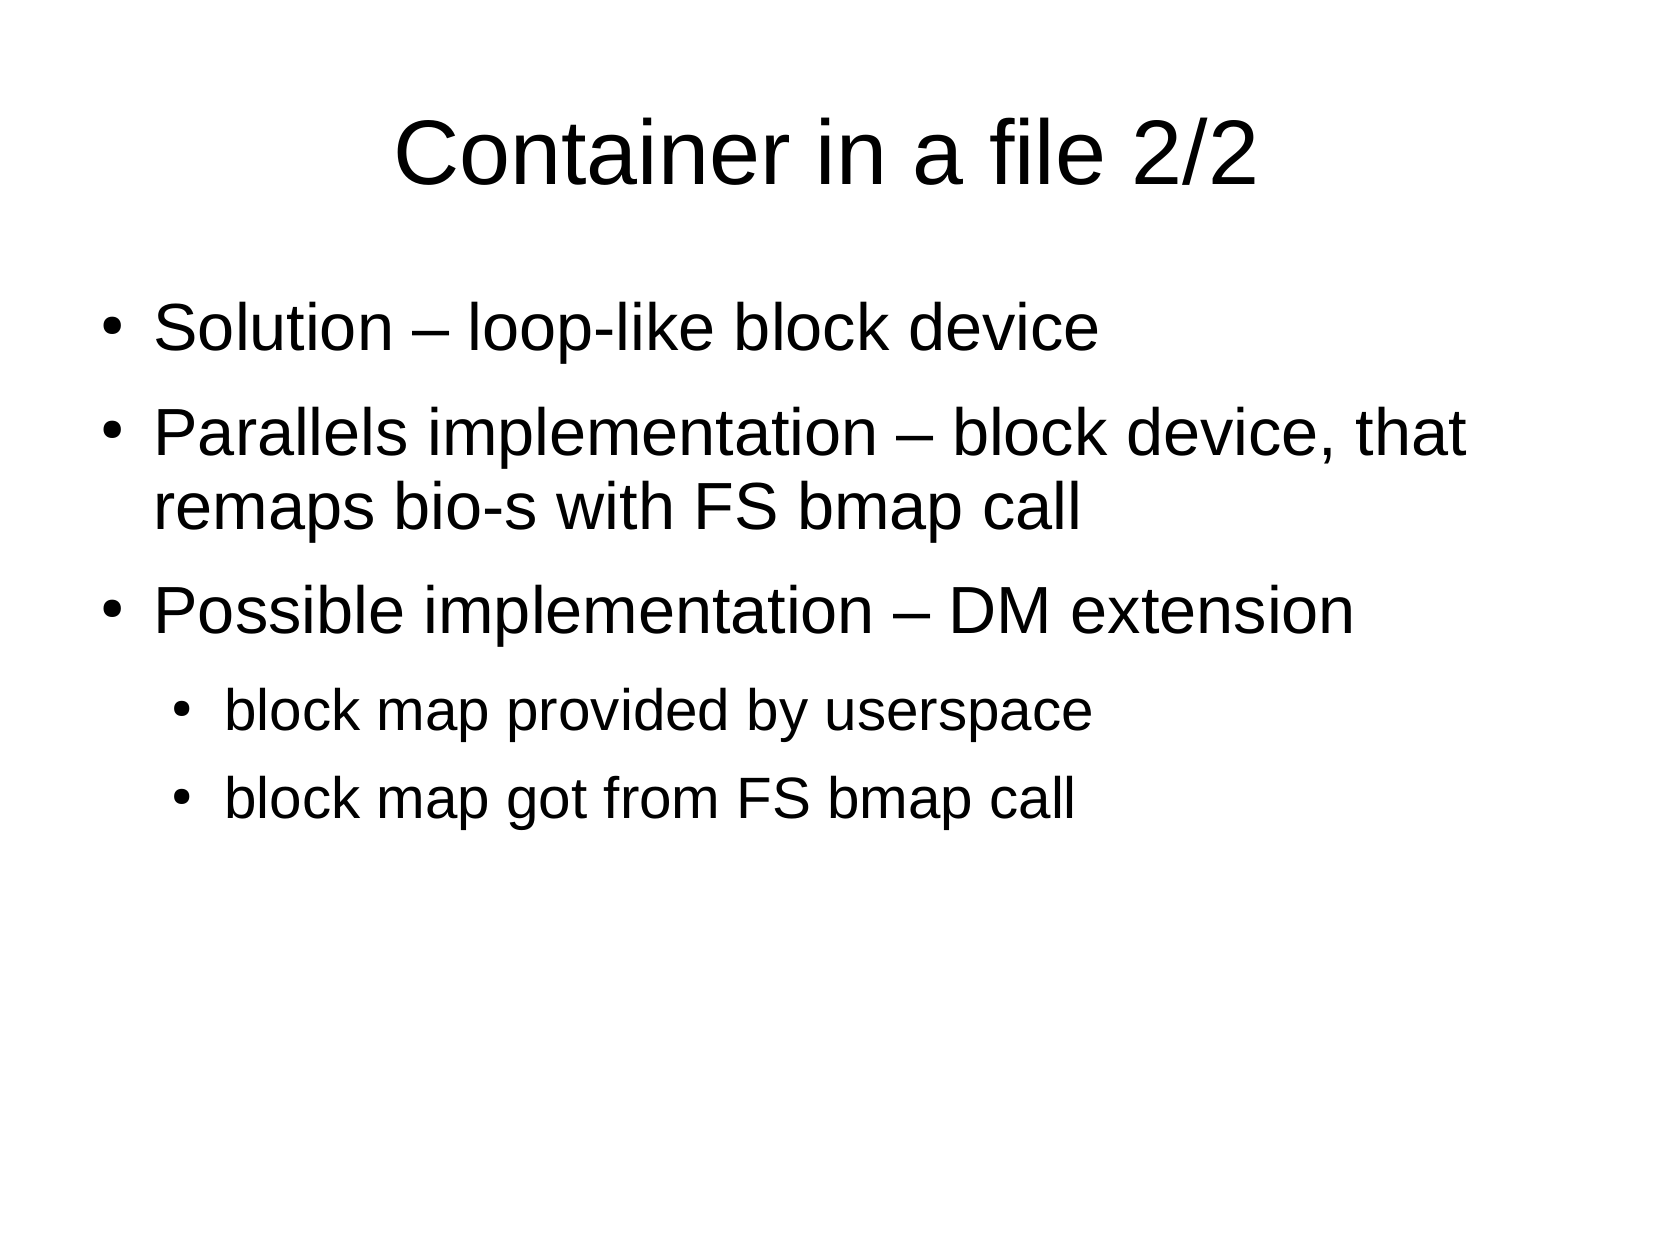

# Container in a file 2/2
Solution – loop-like block device
Parallels implementation – block device, that remaps bio-s with FS bmap call
Possible implementation – DM extension
block map provided by userspace
block map got from FS bmap call